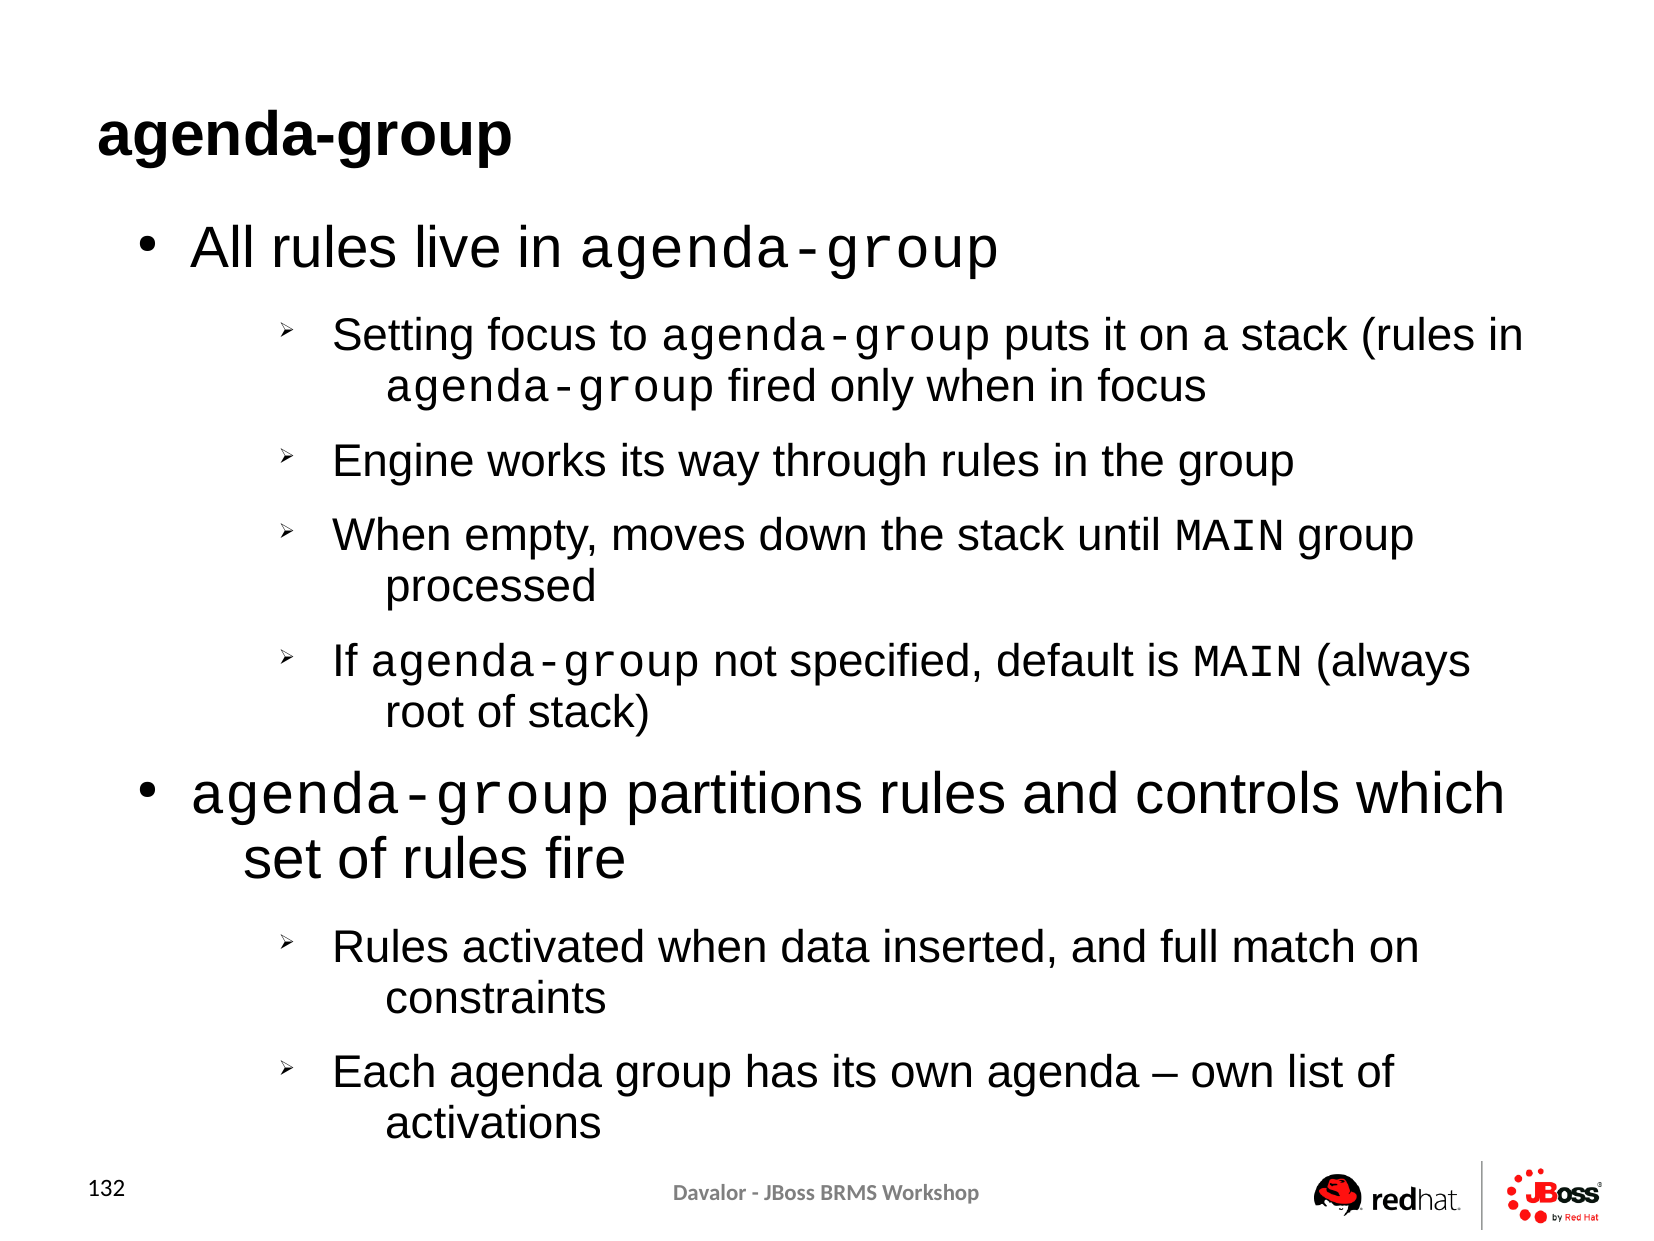

# agenda-group
All rules live in agenda-group
Setting focus to agenda-group puts it on a stack (rules in agenda-group fired only when in focus
Engine works its way through rules in the group
When empty, moves down the stack until MAIN group processed
If agenda-group not specified, default is MAIN (always root of stack)
agenda-group partitions rules and controls which set of rules fire
Rules activated when data inserted, and full match on constraints
Each agenda group has its own agenda – own list of activations